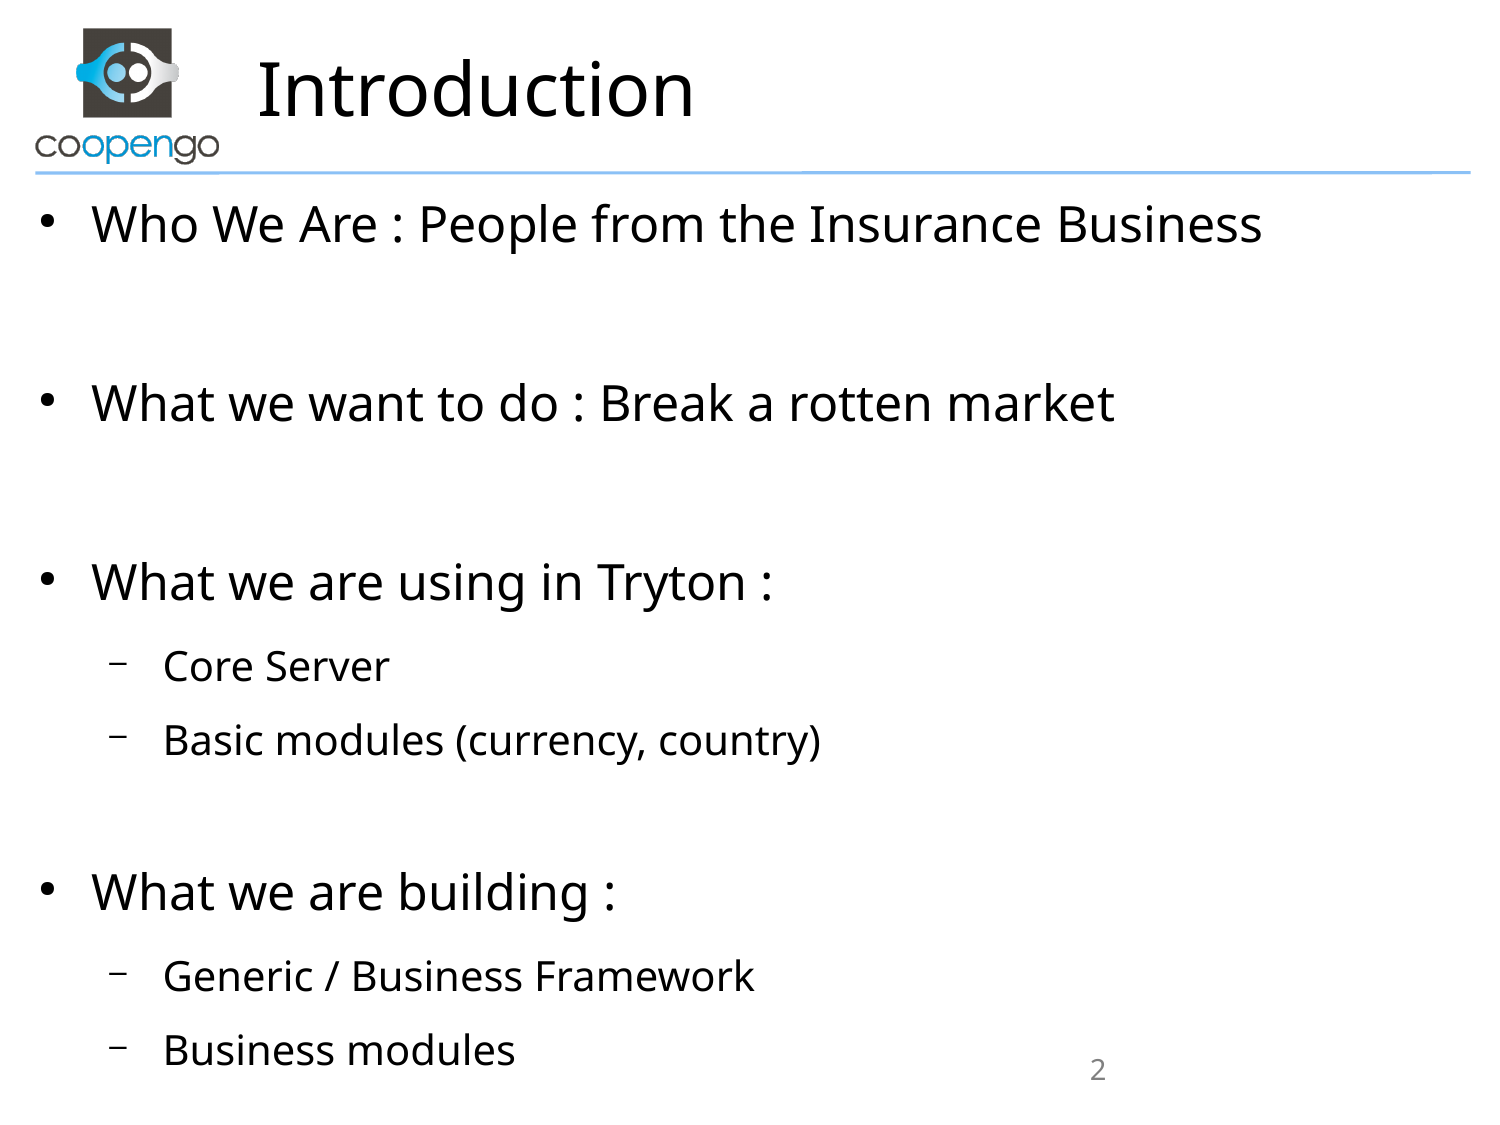

# Introduction
Who We Are : People from the Insurance Business
What we want to do : Break a rotten market
What we are using in Tryton :
Core Server
Basic modules (currency, country)
What we are building :
Generic / Business Framework
Business modules